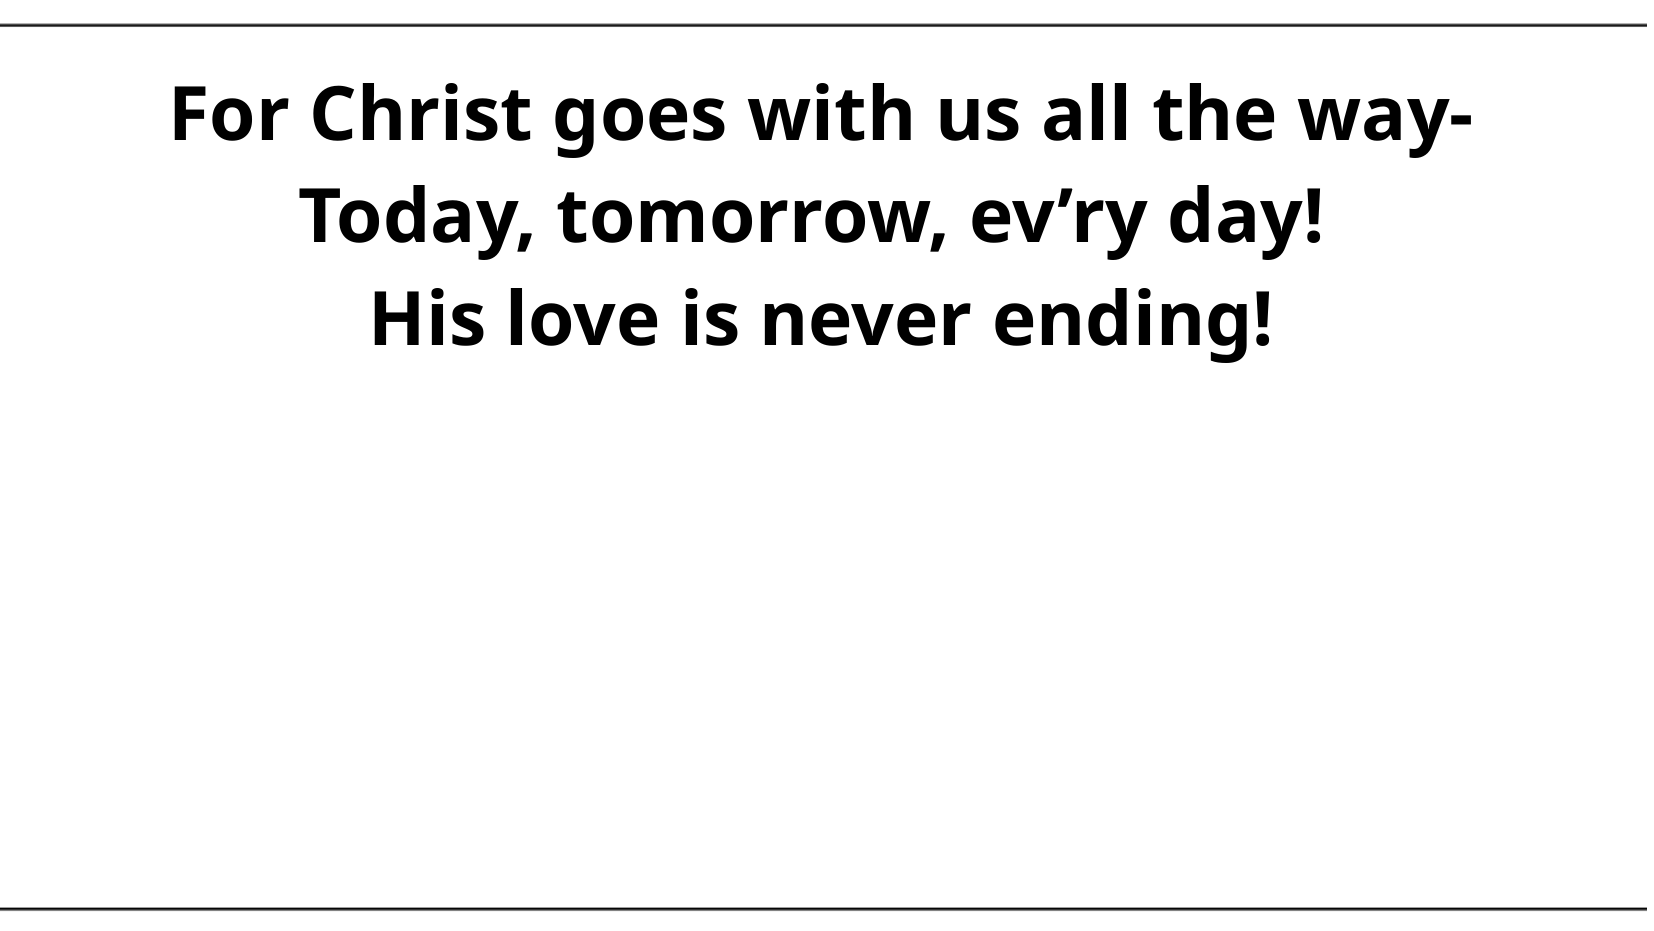

For Christ goes with us all the way-
Today, tomorrow, ev’ry day!
His love is never ending!